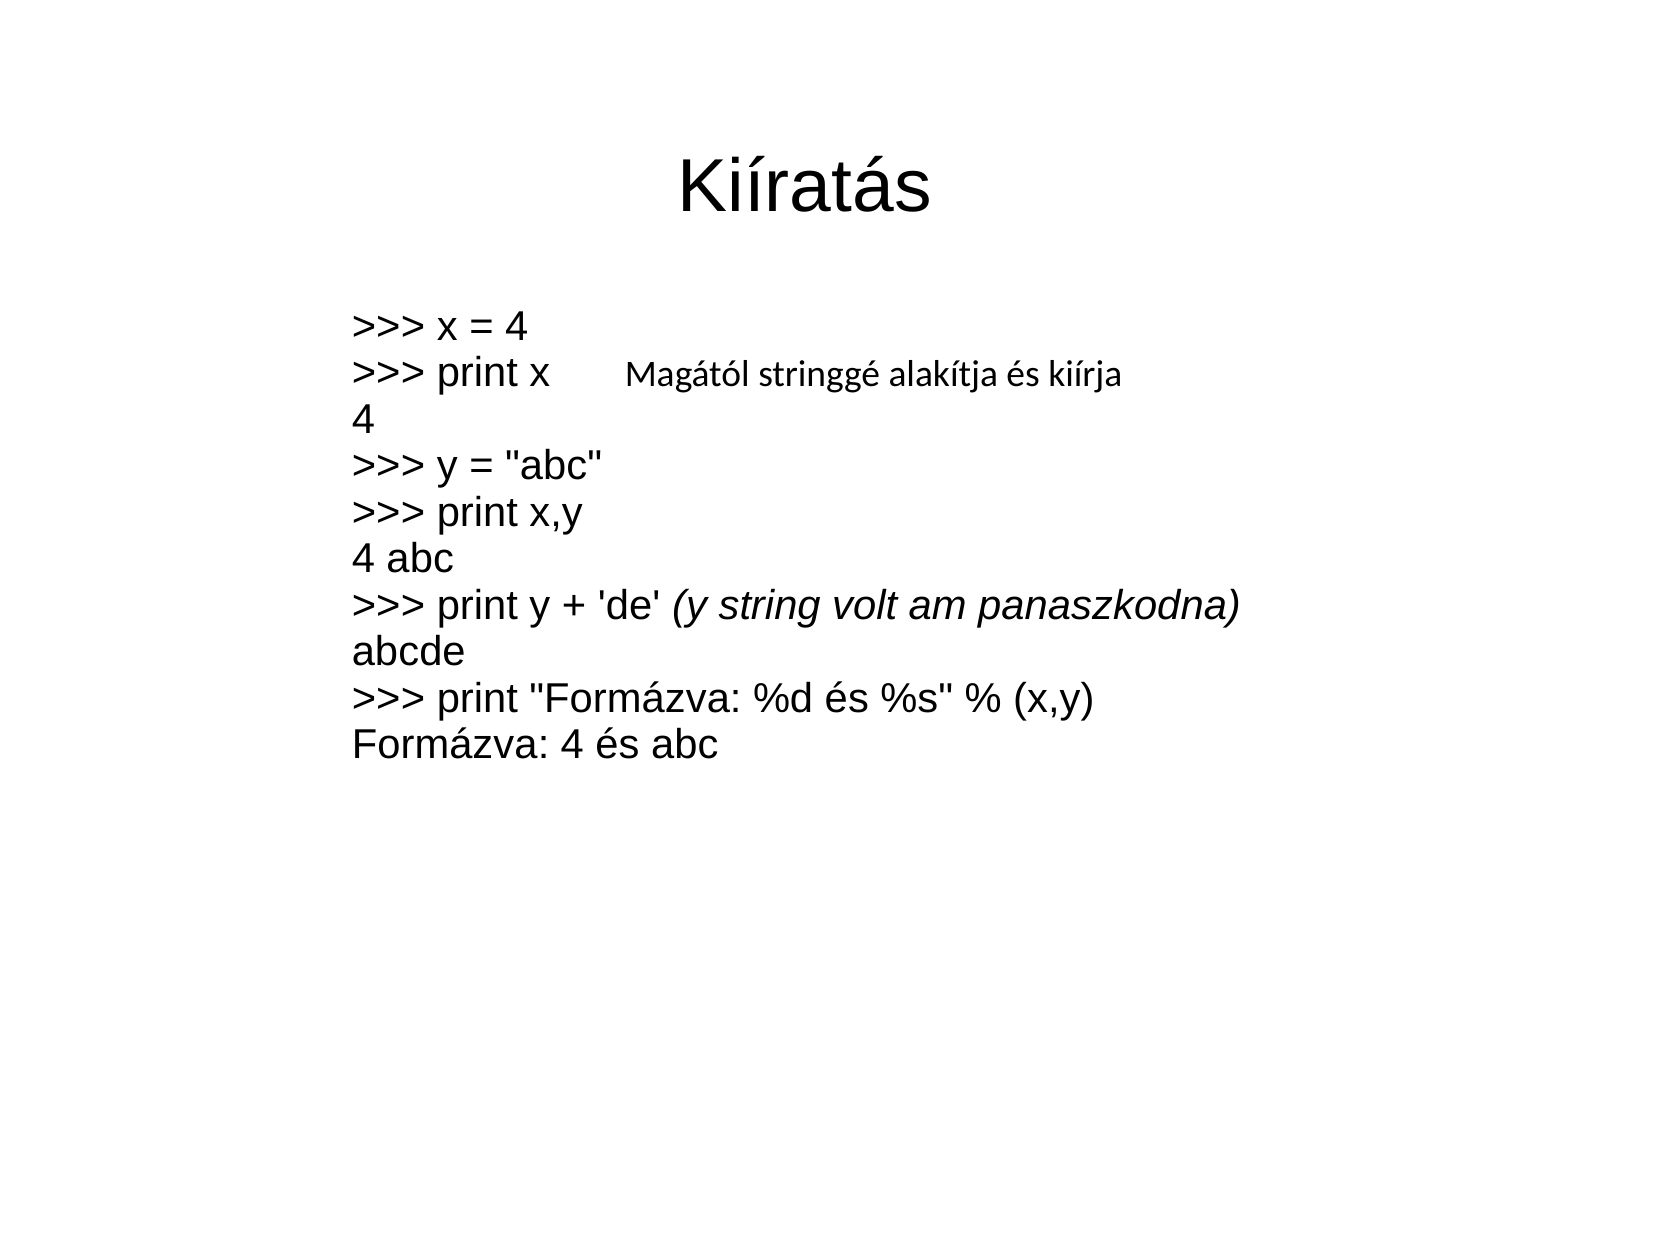

Kiíratás
>>> x = 4
>>> print x
4
>>> y = "abc"
>>> print x,y
4 abc
>>> print y + 'de' (y string volt am panaszkodna)
abcde
>>> print "Formázva: %d és %s" % (x,y)
Formázva: 4 és abc
Magától stringgé alakítja és kiírja